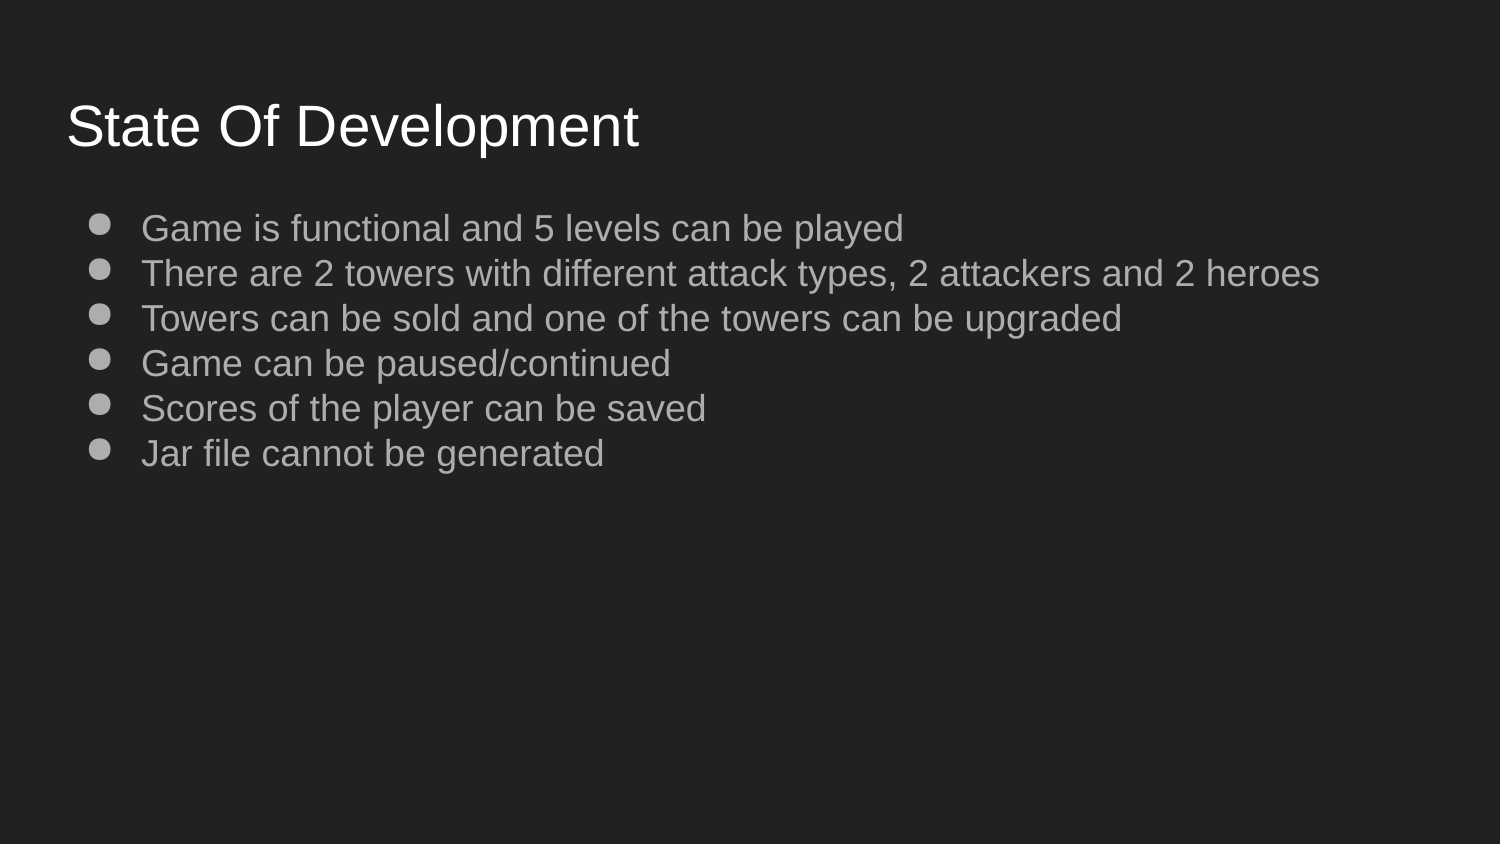

# State Of Development
Game is functional and 5 levels can be played
There are 2 towers with different attack types, 2 attackers and 2 heroes
Towers can be sold and one of the towers can be upgraded
Game can be paused/continued
Scores of the player can be saved
Jar file cannot be generated